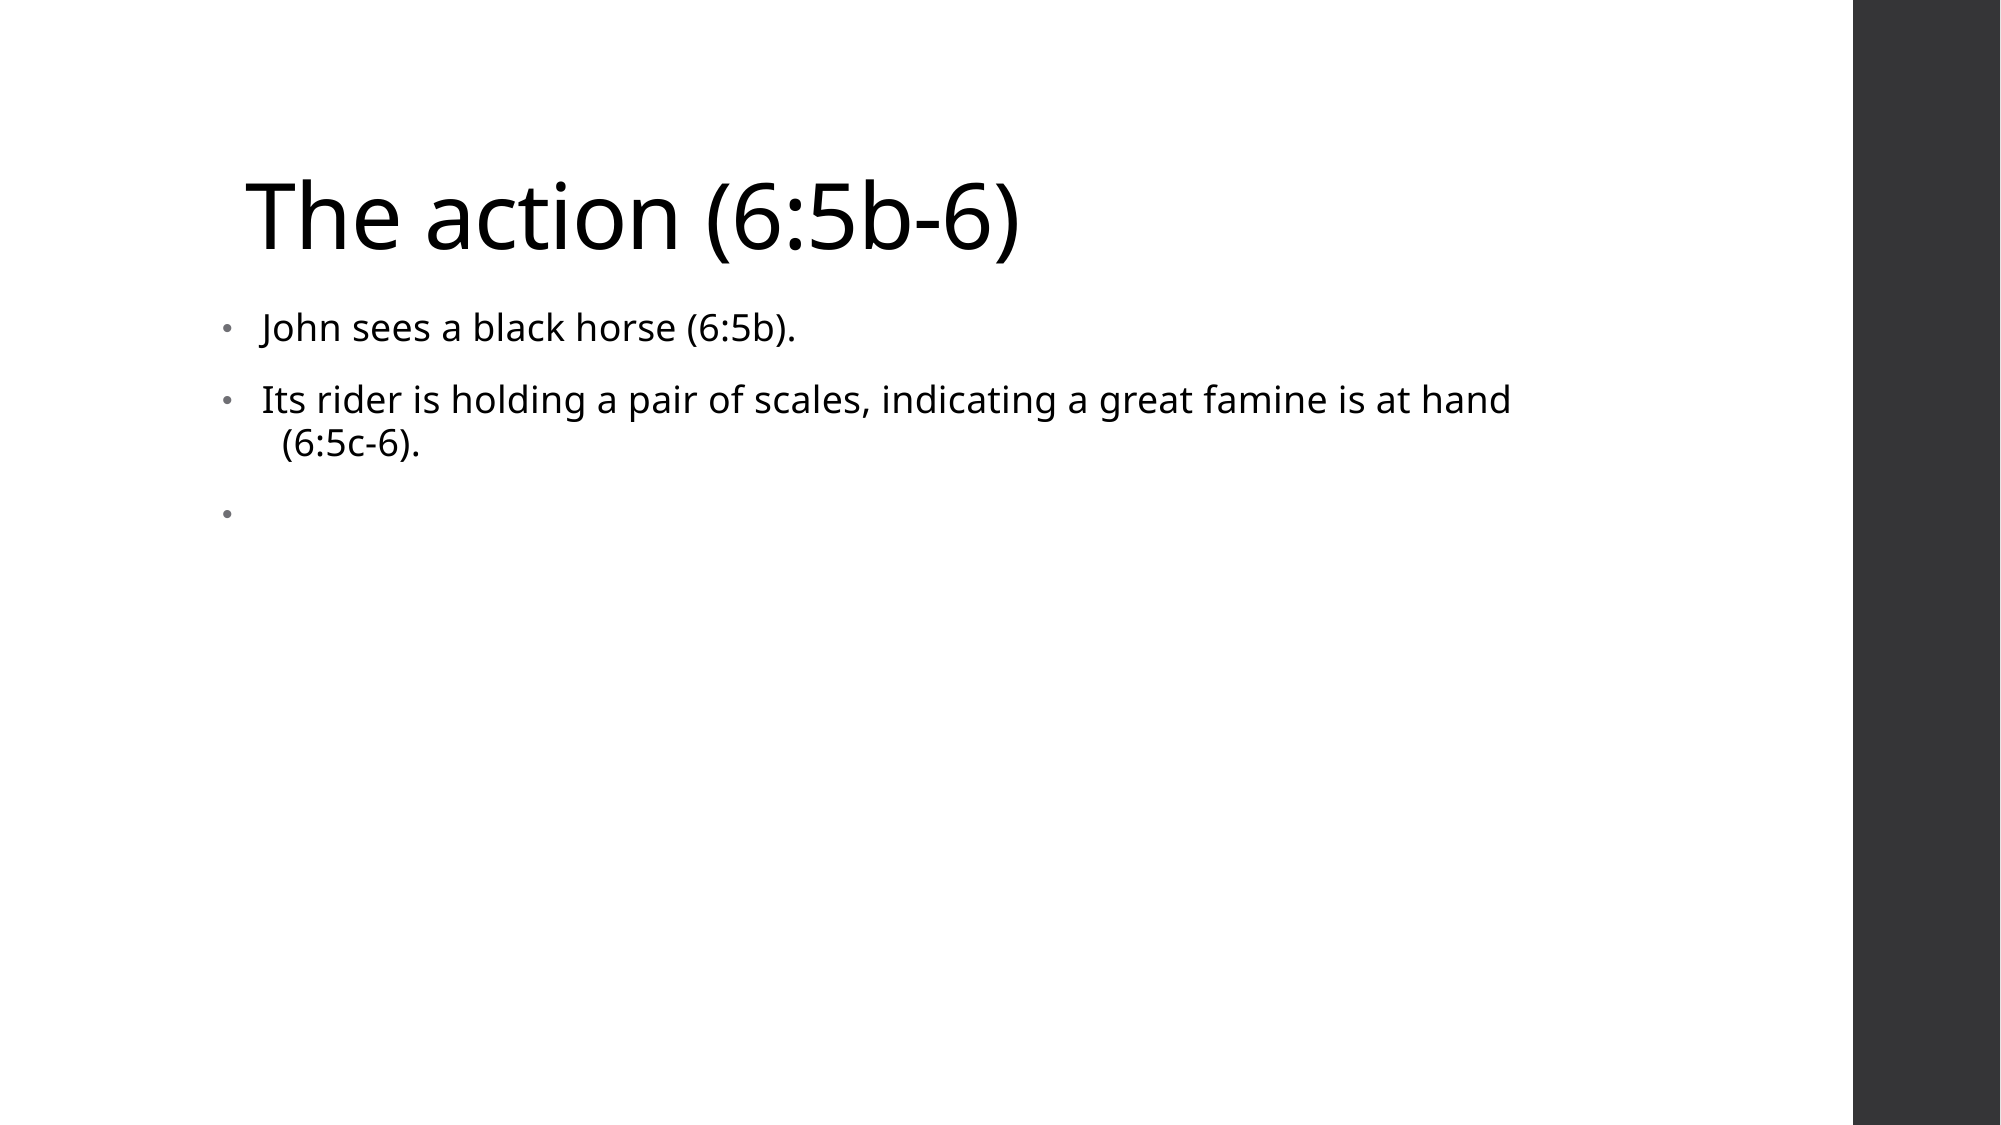

# The action (6:5b-6)
 John sees a black horse (6:5b).
 Its rider is holding a pair of scales, indicating a great famine is at hand (6:5c-6).